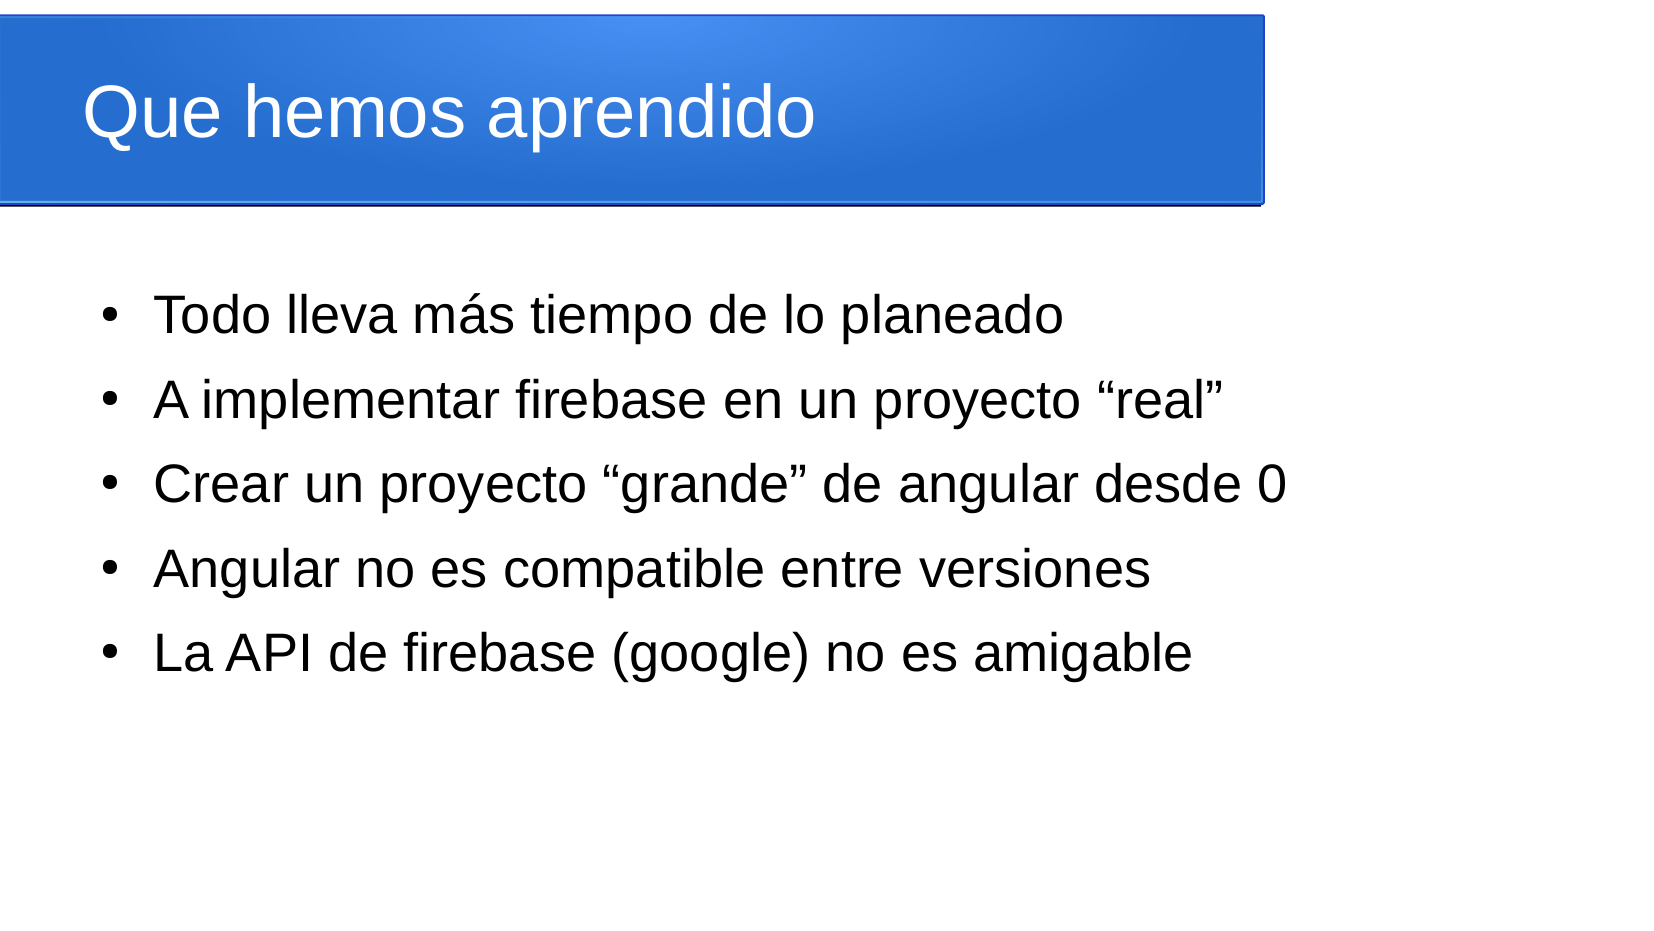

# Que hemos aprendido
Todo lleva más tiempo de lo planeado
A implementar firebase en un proyecto “real”
Crear un proyecto “grande” de angular desde 0
Angular no es compatible entre versiones
La API de firebase (google) no es amigable